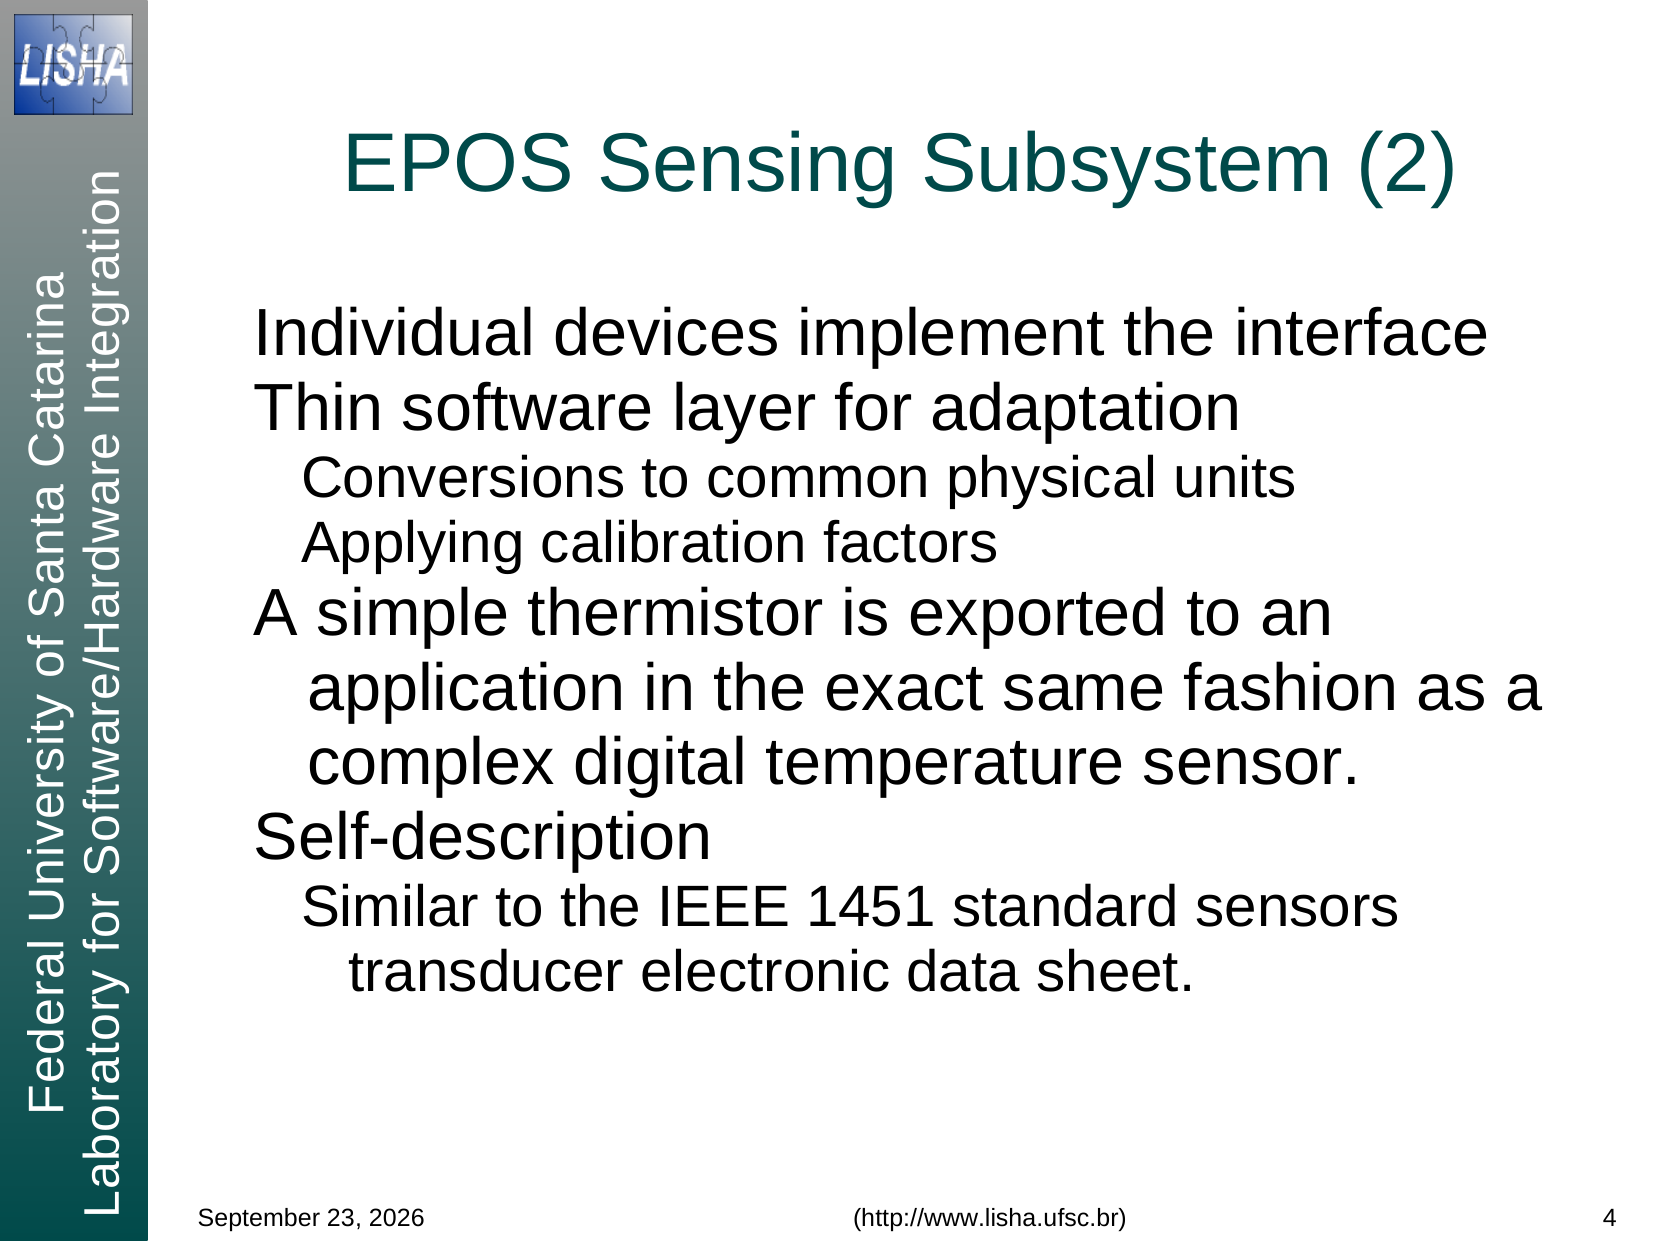

# EPOS Sensing Subsystem (2)
Individual devices implement the interface
Thin software layer for adaptation
Conversions to common physical units
Applying calibration factors
A simple thermistor is exported to an application in the exact same fashion as a complex digital temperature sensor.
Self-description
Similar to the IEEE 1451 standard sensors transducer electronic data sheet.